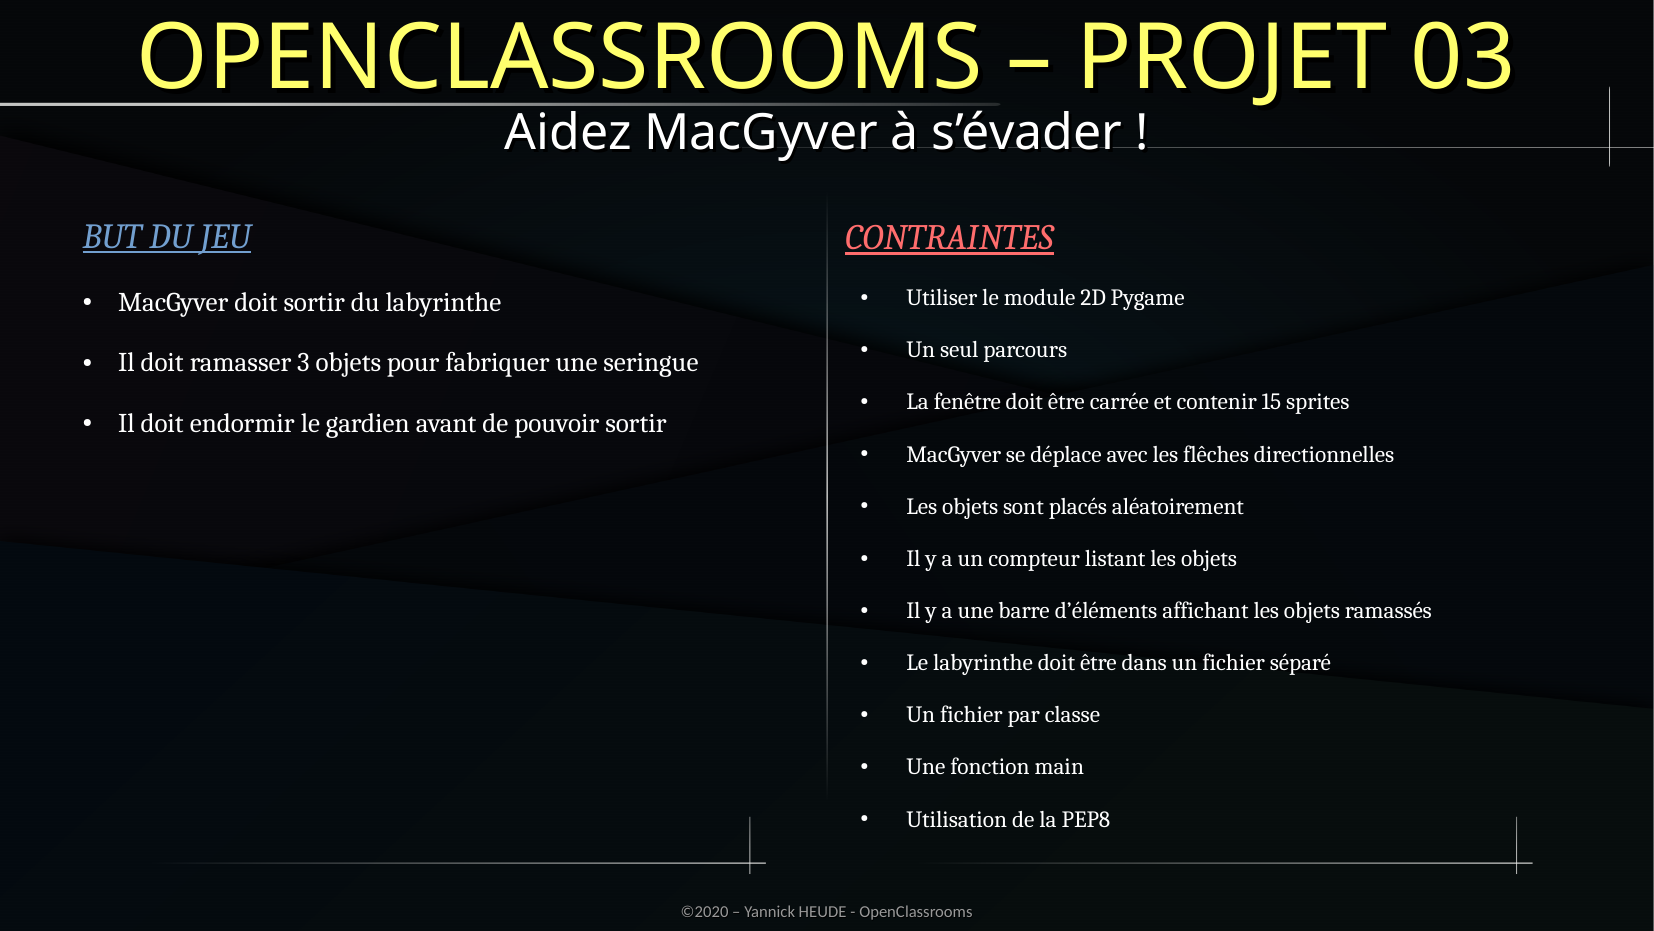

# OPENCLASSROOMS – PROJET 03
Aidez MacGyver à s’évader !
BUT DU JEU
MacGyver doit sortir du labyrinthe
Il doit ramasser 3 objets pour fabriquer une seringue
Il doit endormir le gardien avant de pouvoir sortir
CONTRAINTES
Utiliser le module 2D Pygame
Un seul parcours
La fenêtre doit être carrée et contenir 15 sprites
MacGyver se déplace avec les flêches directionnelles
Les objets sont placés aléatoirement
Il y a un compteur listant les objets
Il y a une barre d’éléments affichant les objets ramassés
Le labyrinthe doit être dans un fichier séparé
Un fichier par classe
Une fonction main
Utilisation de la PEP8
©2020 – Yannick HEUDE - OpenClassrooms